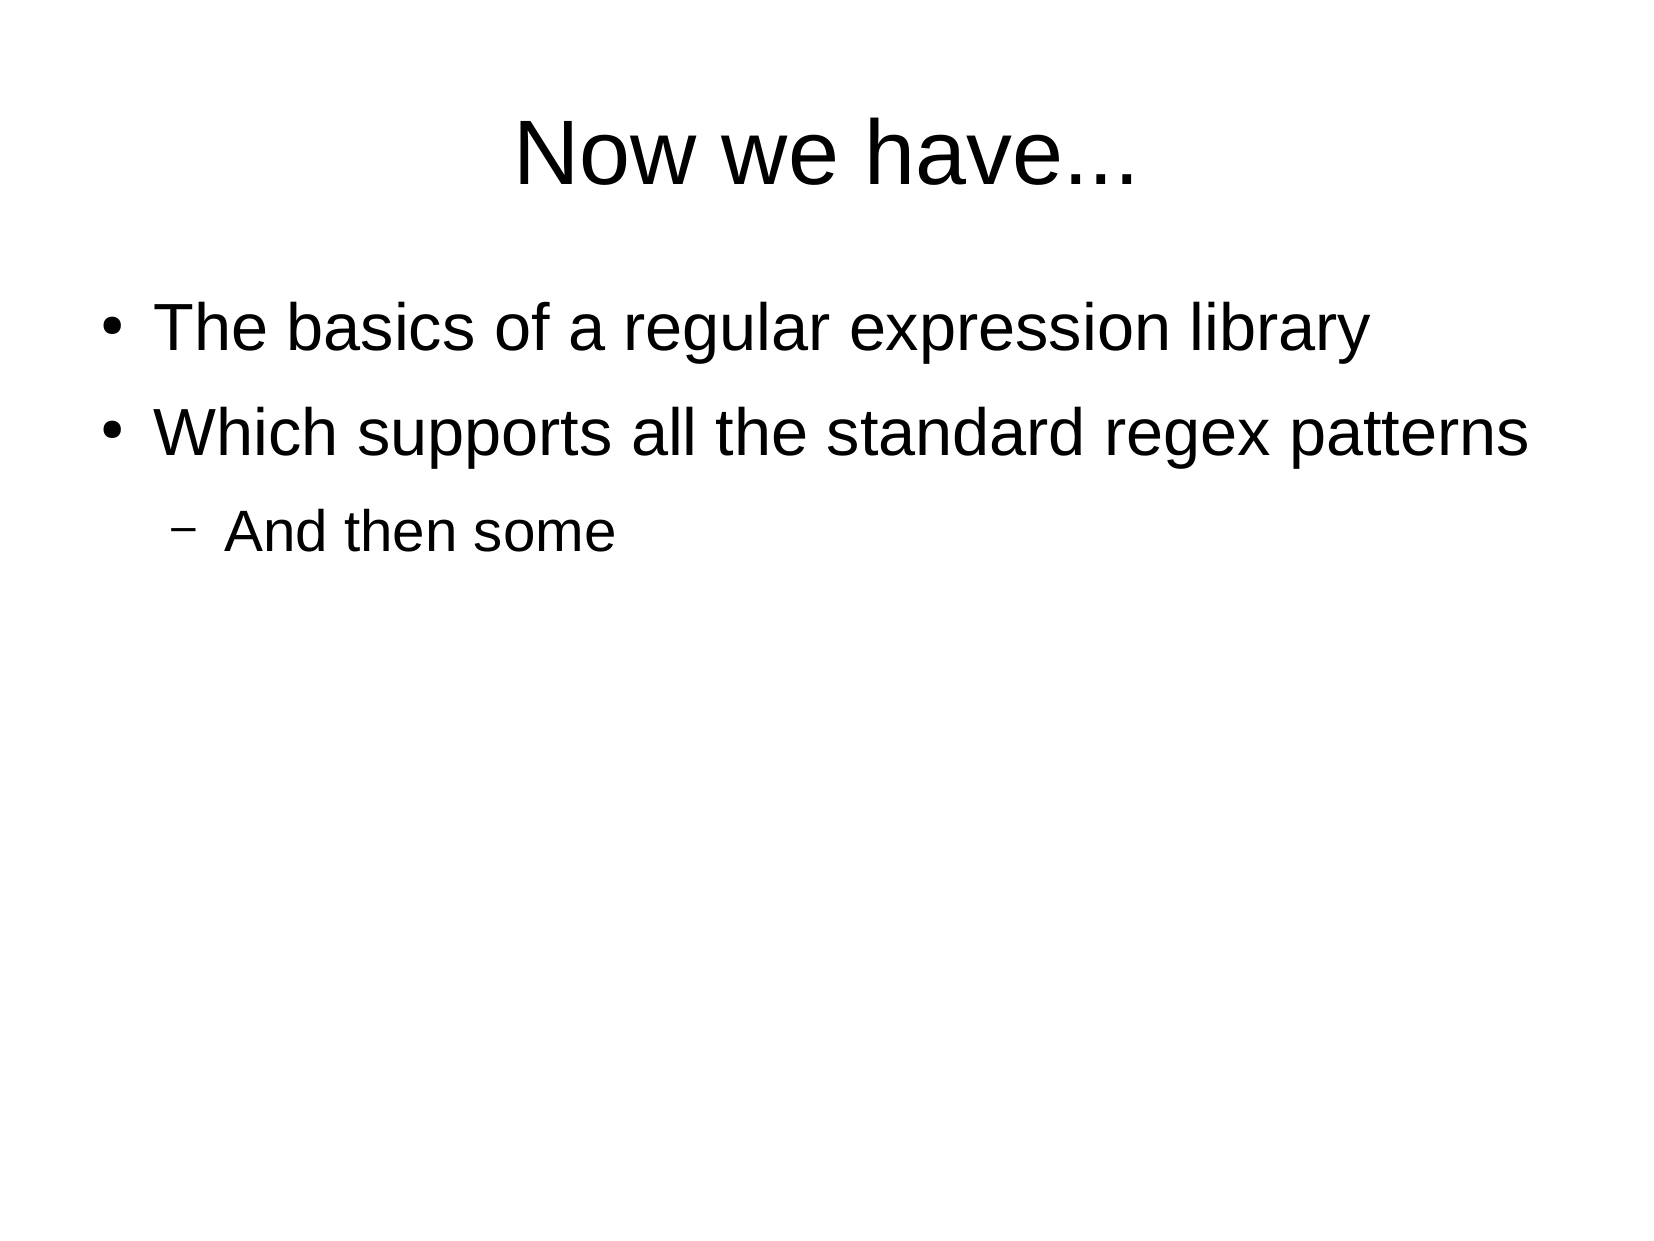

# Now we have...
The basics of a regular expression library
Which supports all the standard regex patterns
And then some